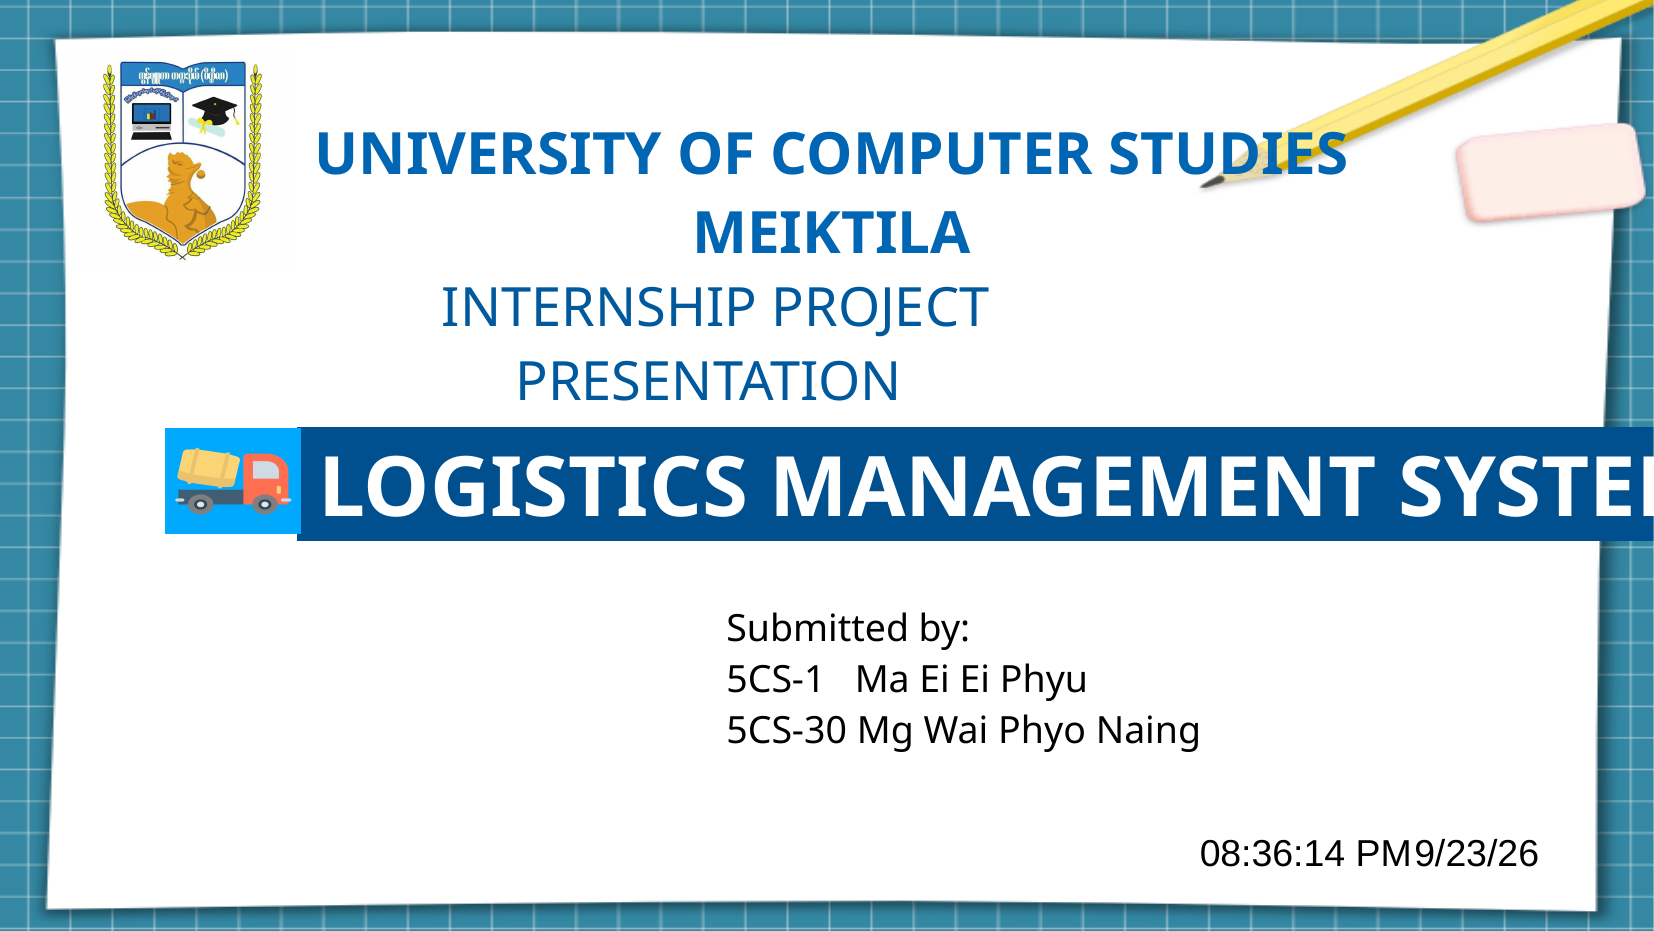

UNIVERSITY OF COMPUTER STUDIES MEIKTILA
INTERNSHIP PROJECT PRESENTATION
 LOGISTICS MANAGEMENT SYSTEM
Submitted by:
5CS-1 Ma Ei Ei Phyu
5CS-30 Mg Wai Phyo Naing
02:29:29 AM